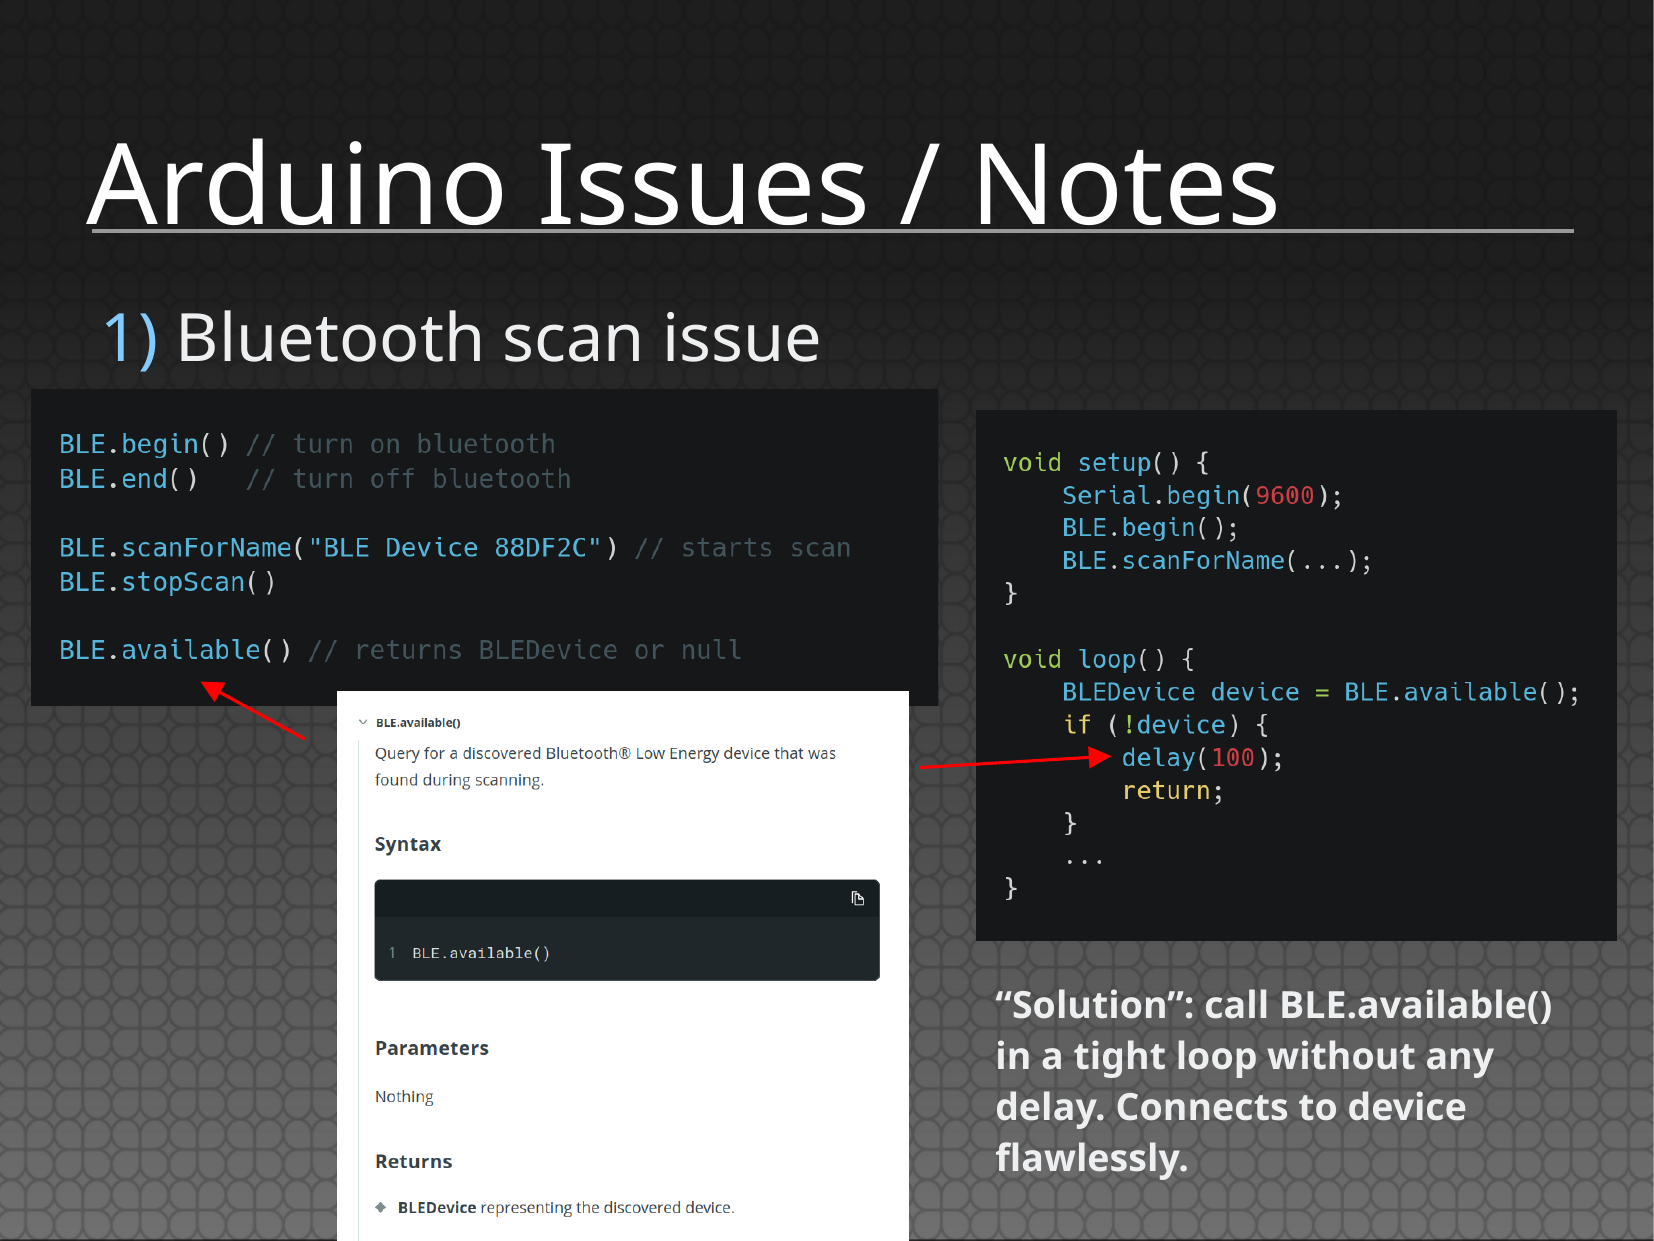

# Arduino Issues / Notes
 Bluetooth scan issue
“Solution”: call BLE.available() in a tight loop without any delay. Connects to device flawlessly.